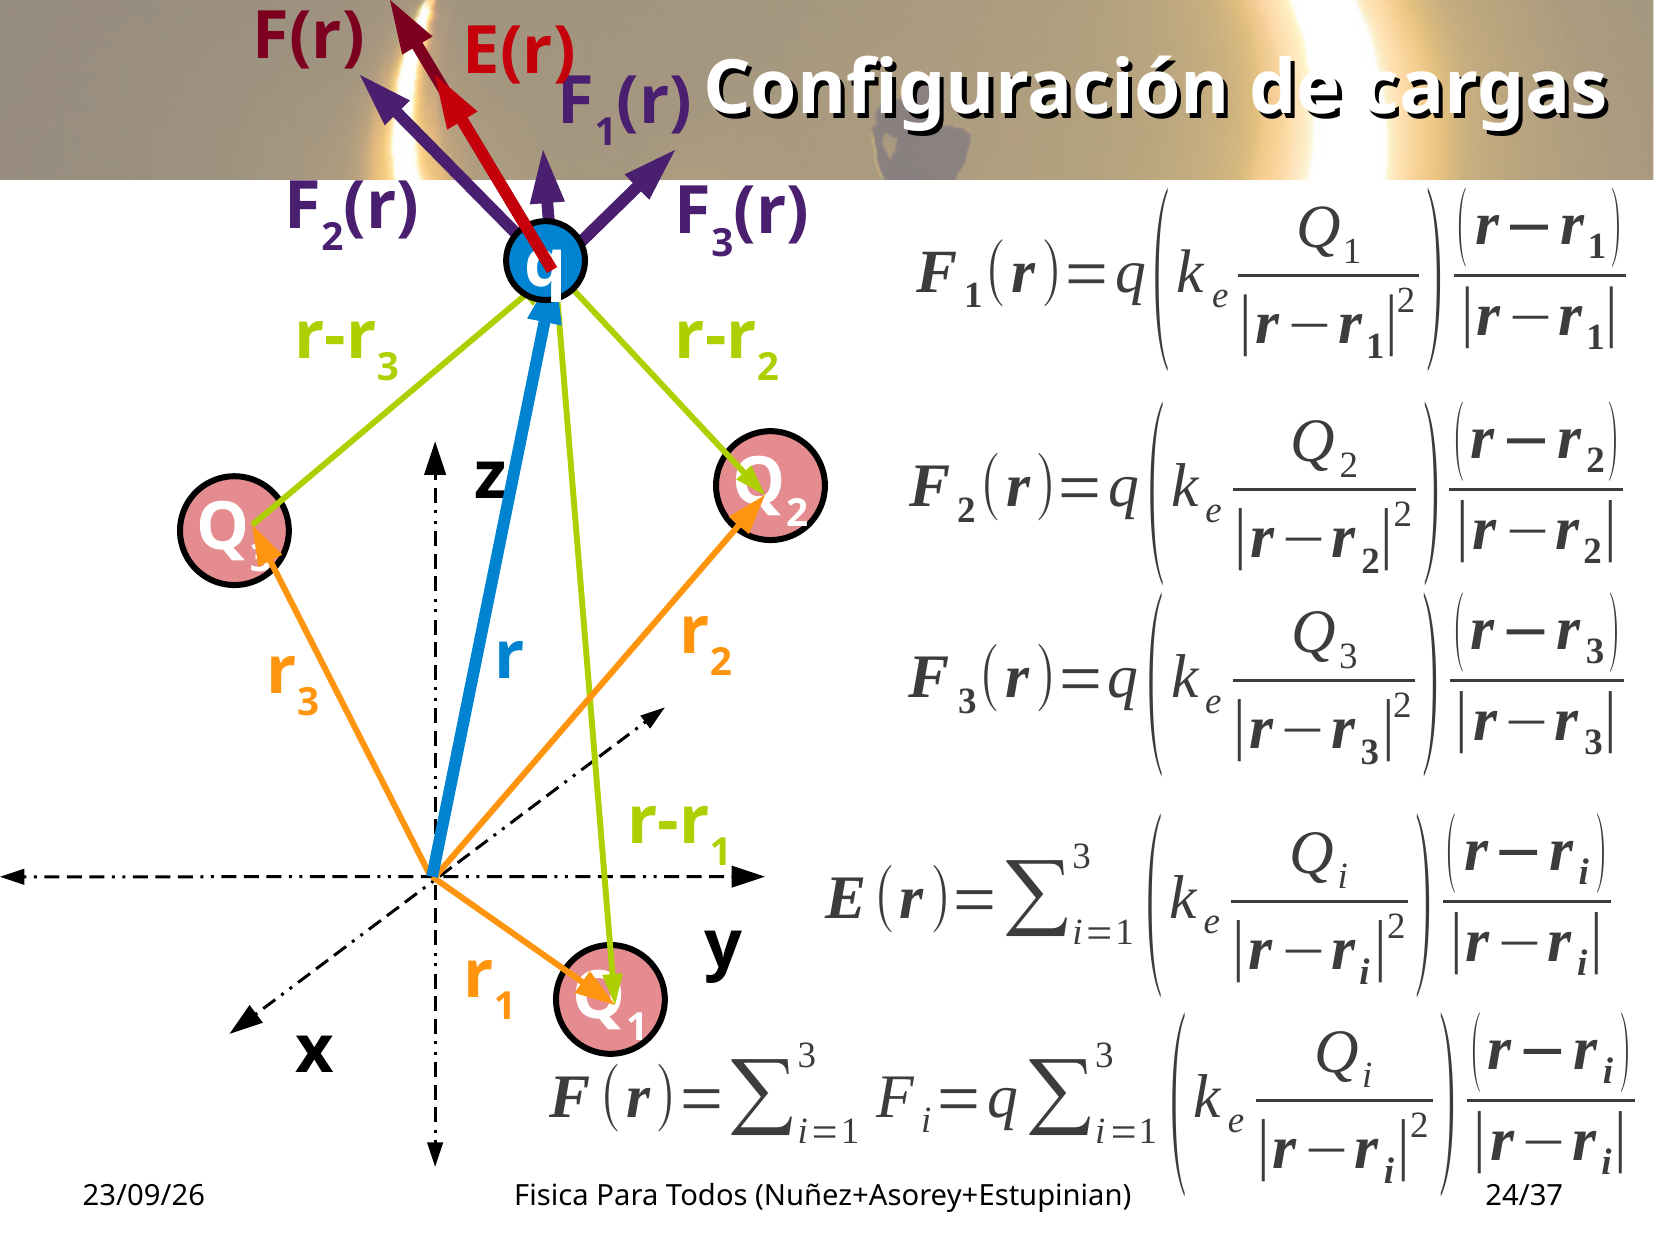

F(r)
E(r)
# Configuración de cargas
F1(r)
r1
r-r1
F2(r)
r2
r-r2
F3(r)
r-r3
r3
q
r
z
y
x
Q2
Q3
Q1
Fisica Para Todos (Nuñez+Asorey+Estupinian)
24